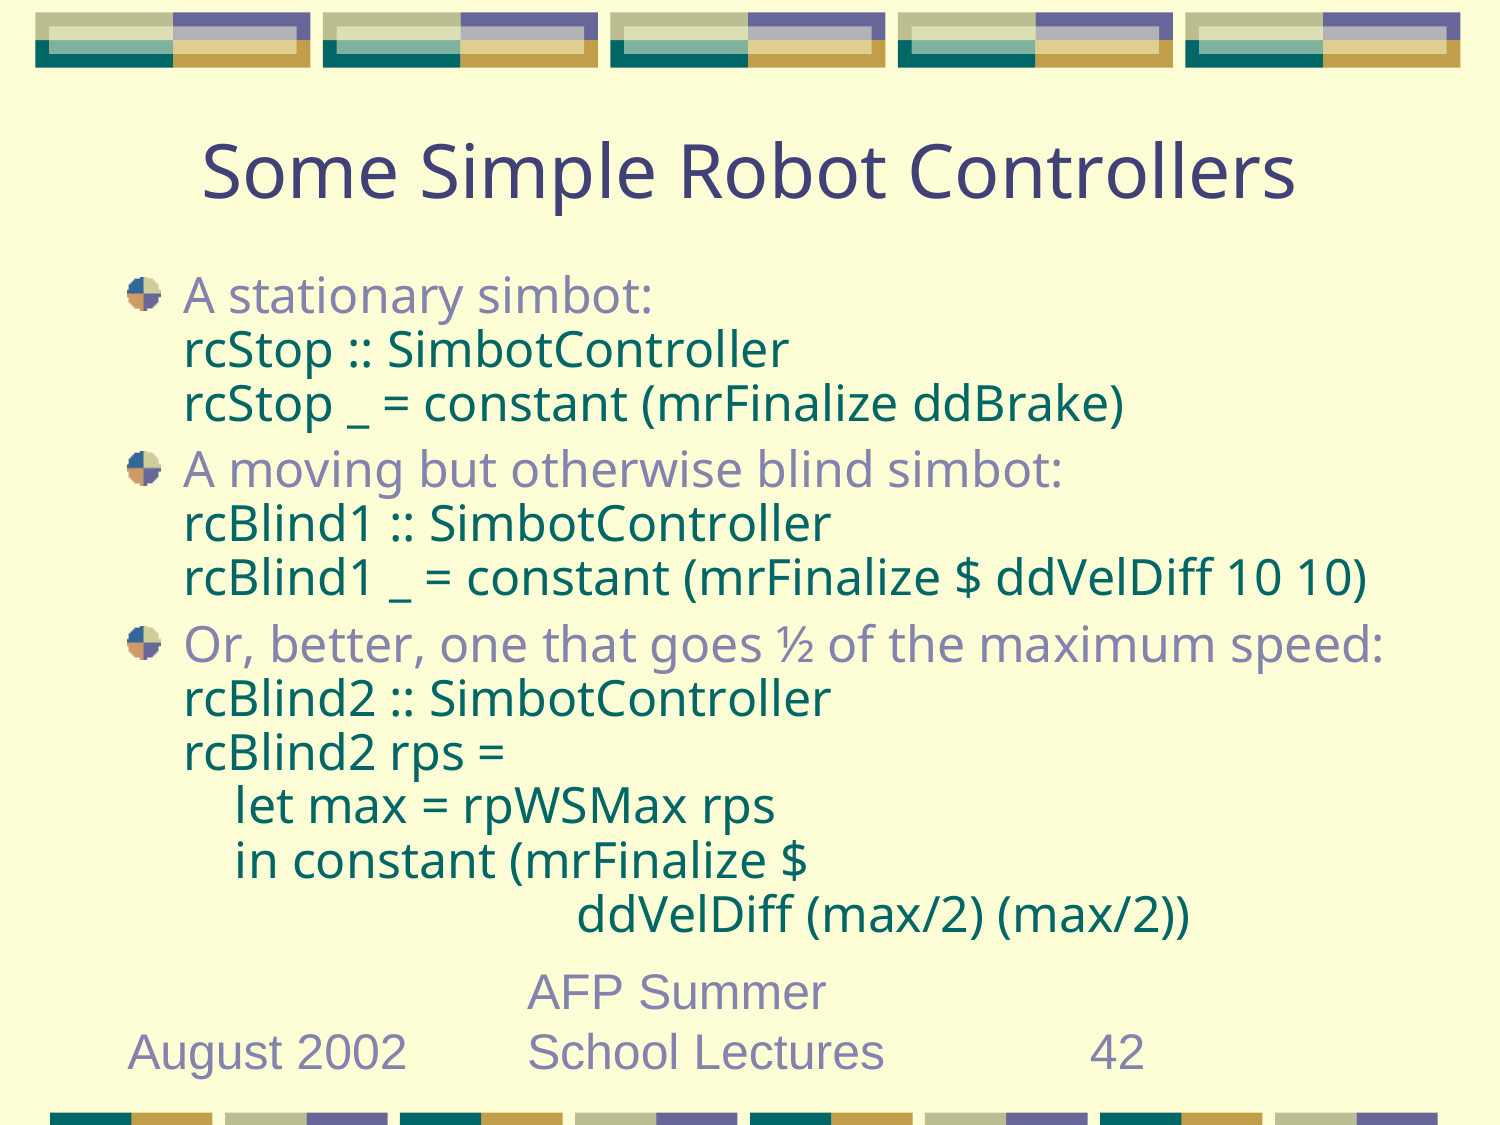

# Some Simple Robot Controllers
A stationary simbot:
rcStop :: SimbotController
rcStop _ = constant (mrFinalize ddBrake)‏
A moving but otherwise blind simbot:
rcBlind1 :: SimbotController
rcBlind1 _ = constant (mrFinalize $ ddVelDiff 10 10)‏
Or, better, one that goes ½ of the maximum speed:
rcBlind2 :: SimbotController
rcBlind2 rps =
 let max = rpWSMax rps
 in constant (mrFinalize $
			ddVelDiff (max/2) (max/2))‏
August 2002
42